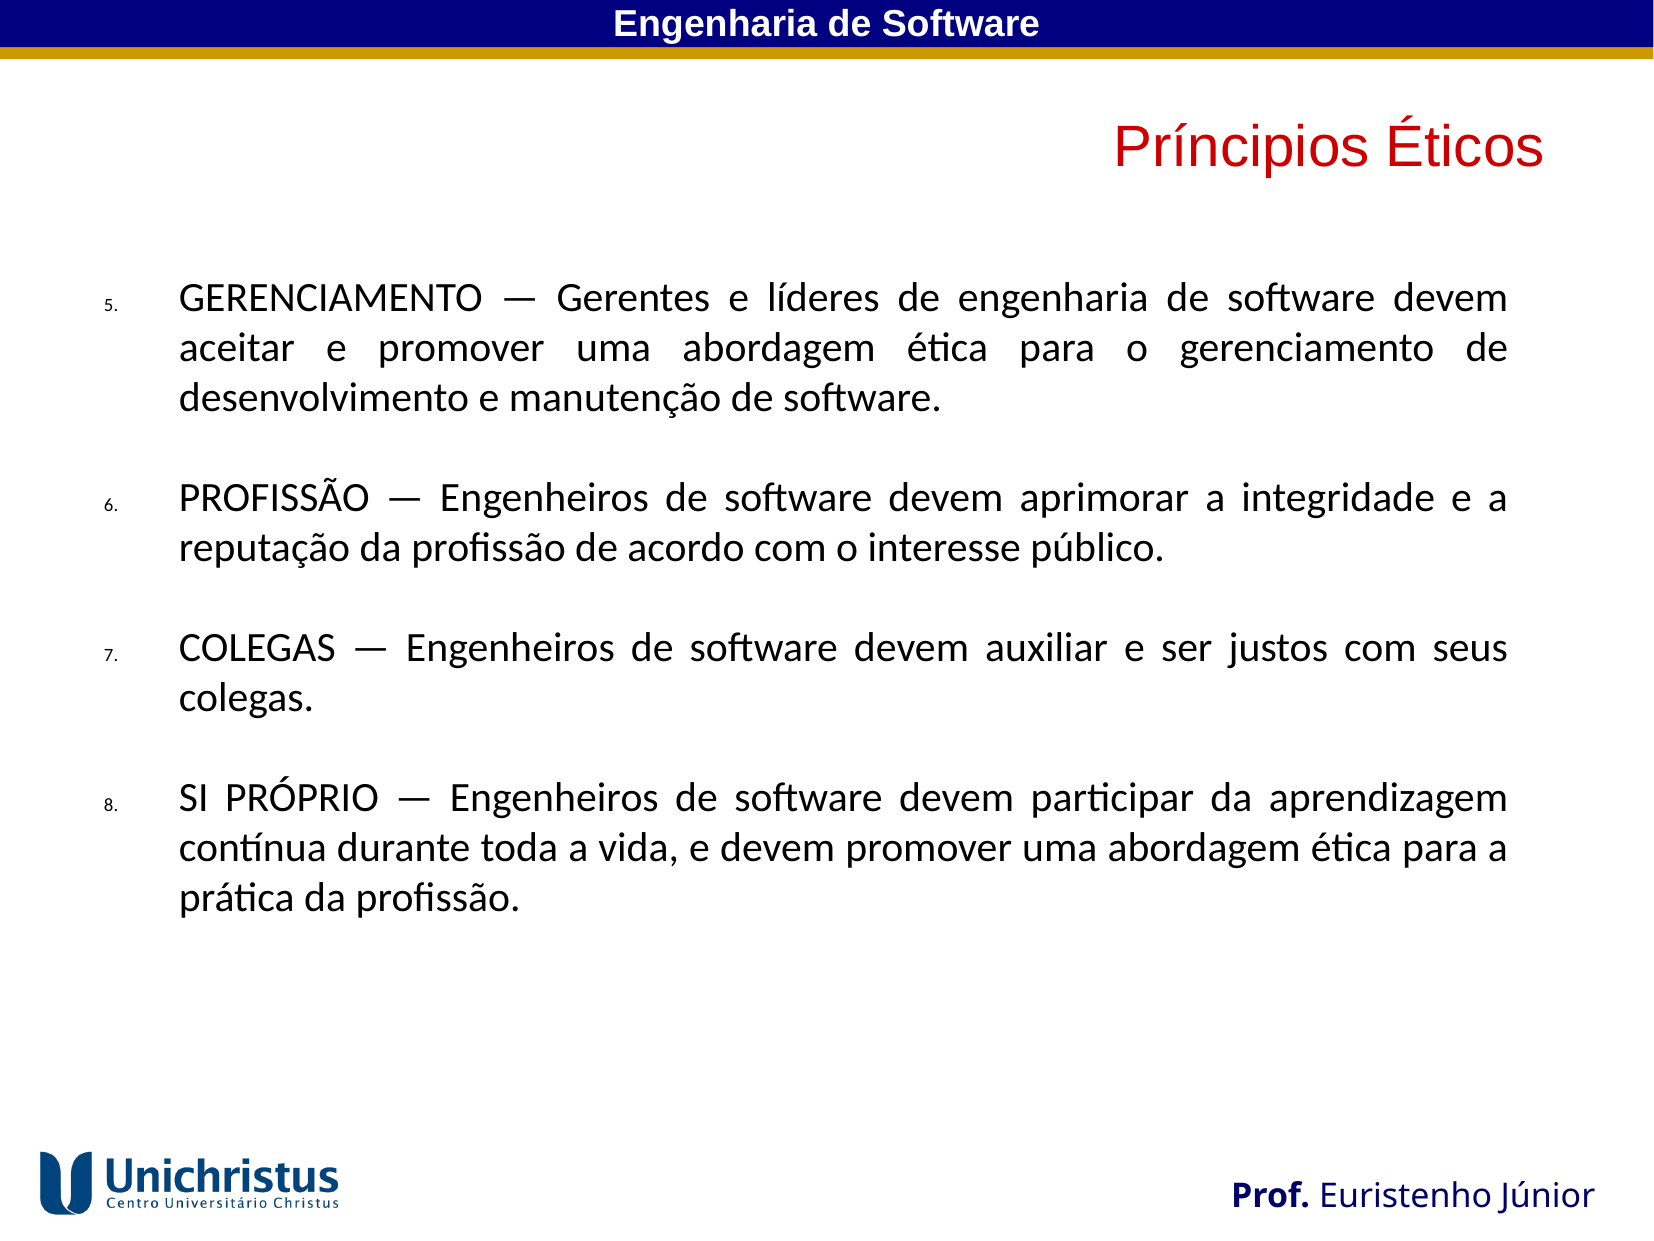

Engenharia de Software
Príncipios Éticos
GERENCIAMENTO — Gerentes e líderes de engenharia de software devem aceitar e promover uma abordagem ética para o gerenciamento de desenvolvimento e manutenção de software.
PROFISSÃO — Engenheiros de software devem aprimorar a integridade e a reputação da profissão de acordo com o interesse público.
COLEGAS — Engenheiros de software devem auxiliar e ser justos com seus colegas.
SI PRÓPRIO — Engenheiros de software devem participar da aprendizagem contínua durante toda a vida, e devem promover uma abordagem ética para a prática da profissão.
Prof. Euristenho Júnior